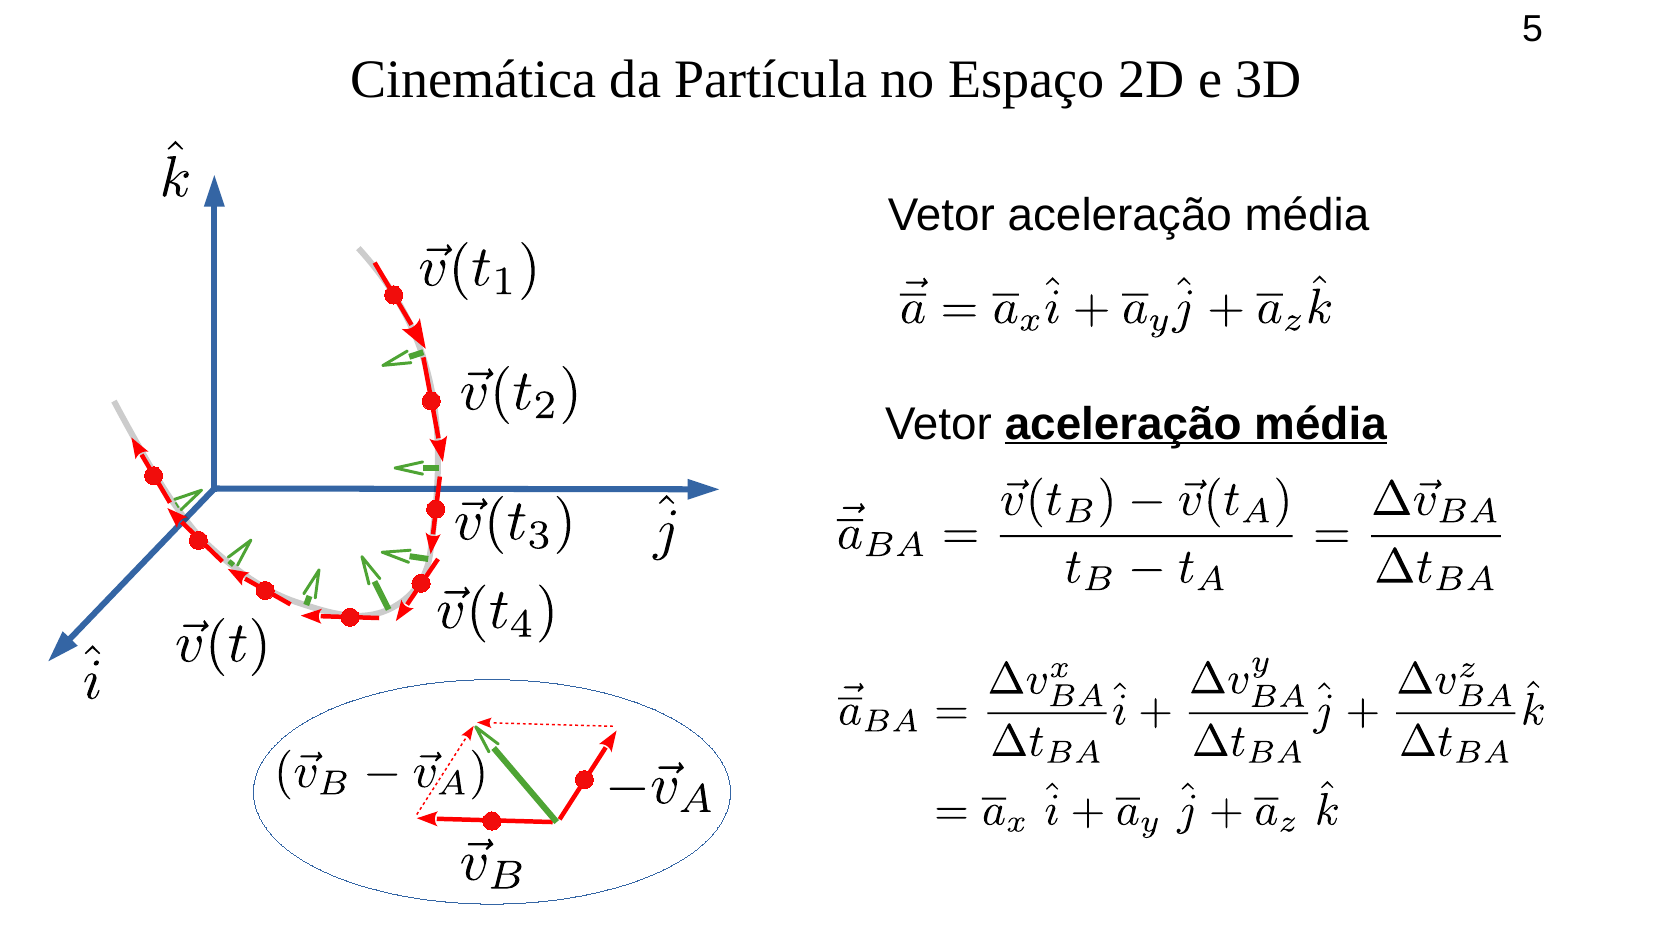

Cinemática da Partícula no Espaço 2D e 3D
 Vetor aceleração média
Vetor aceleração média